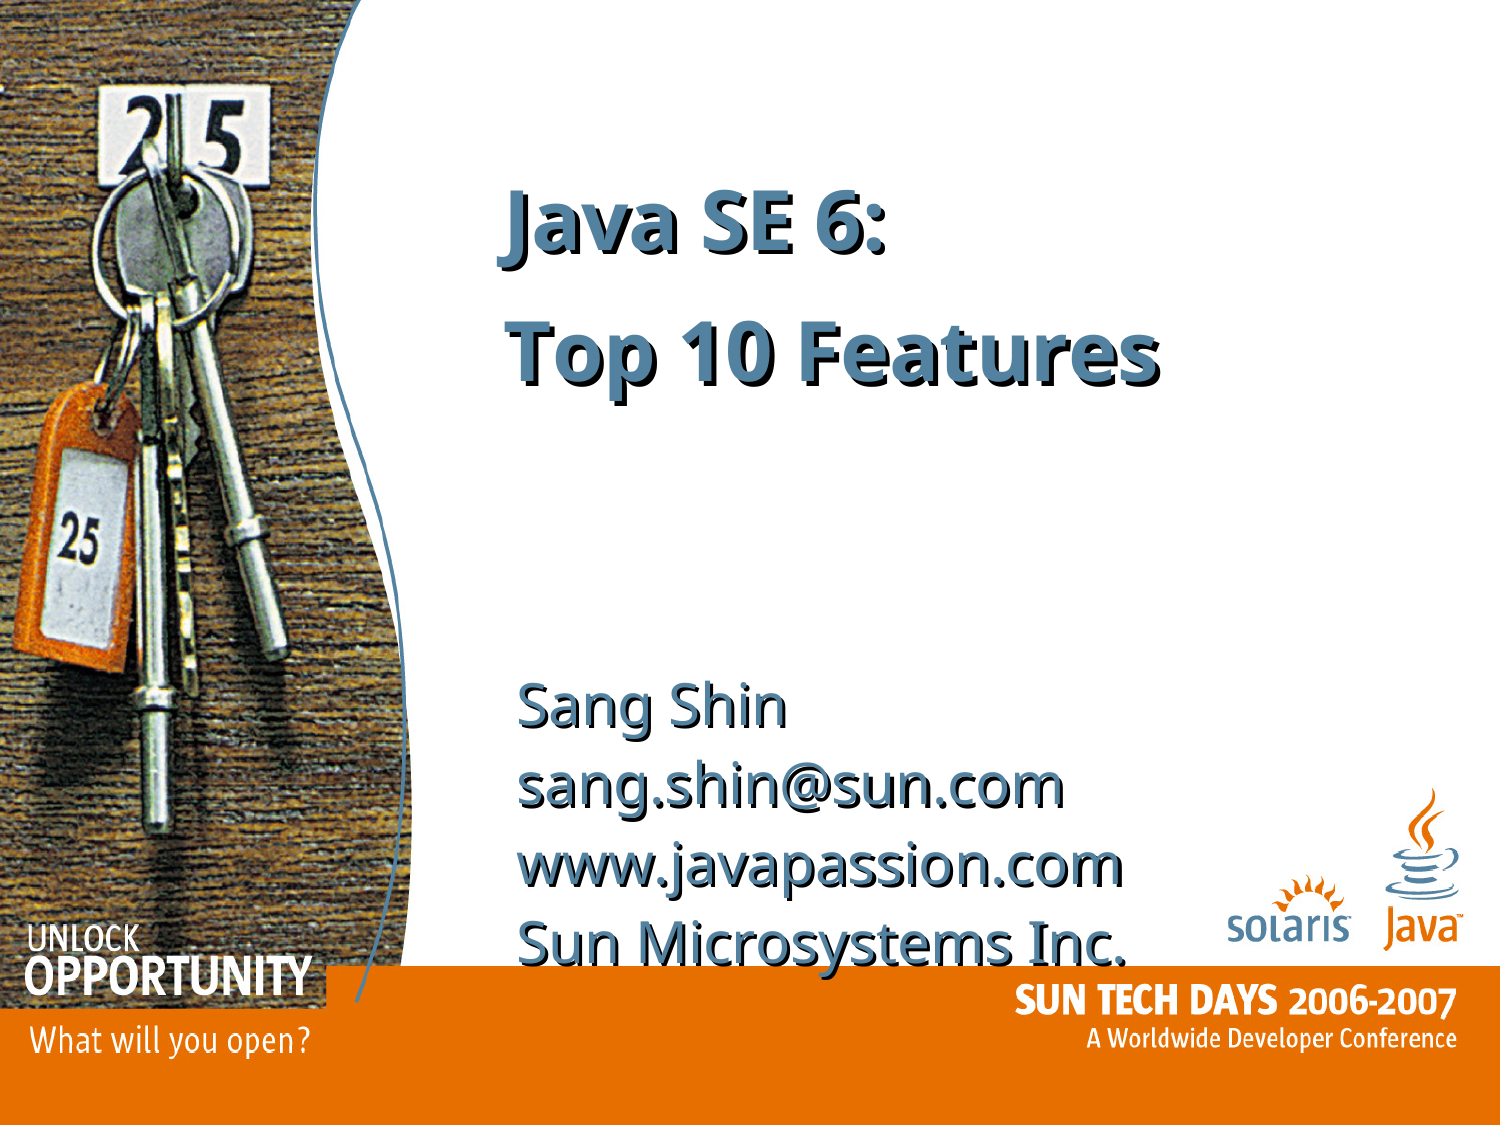

Java SE 6:
Top 10 Features
Sang Shin
sang.shin@sun.com
www.javapassion.com
Sun Microsystems Inc.